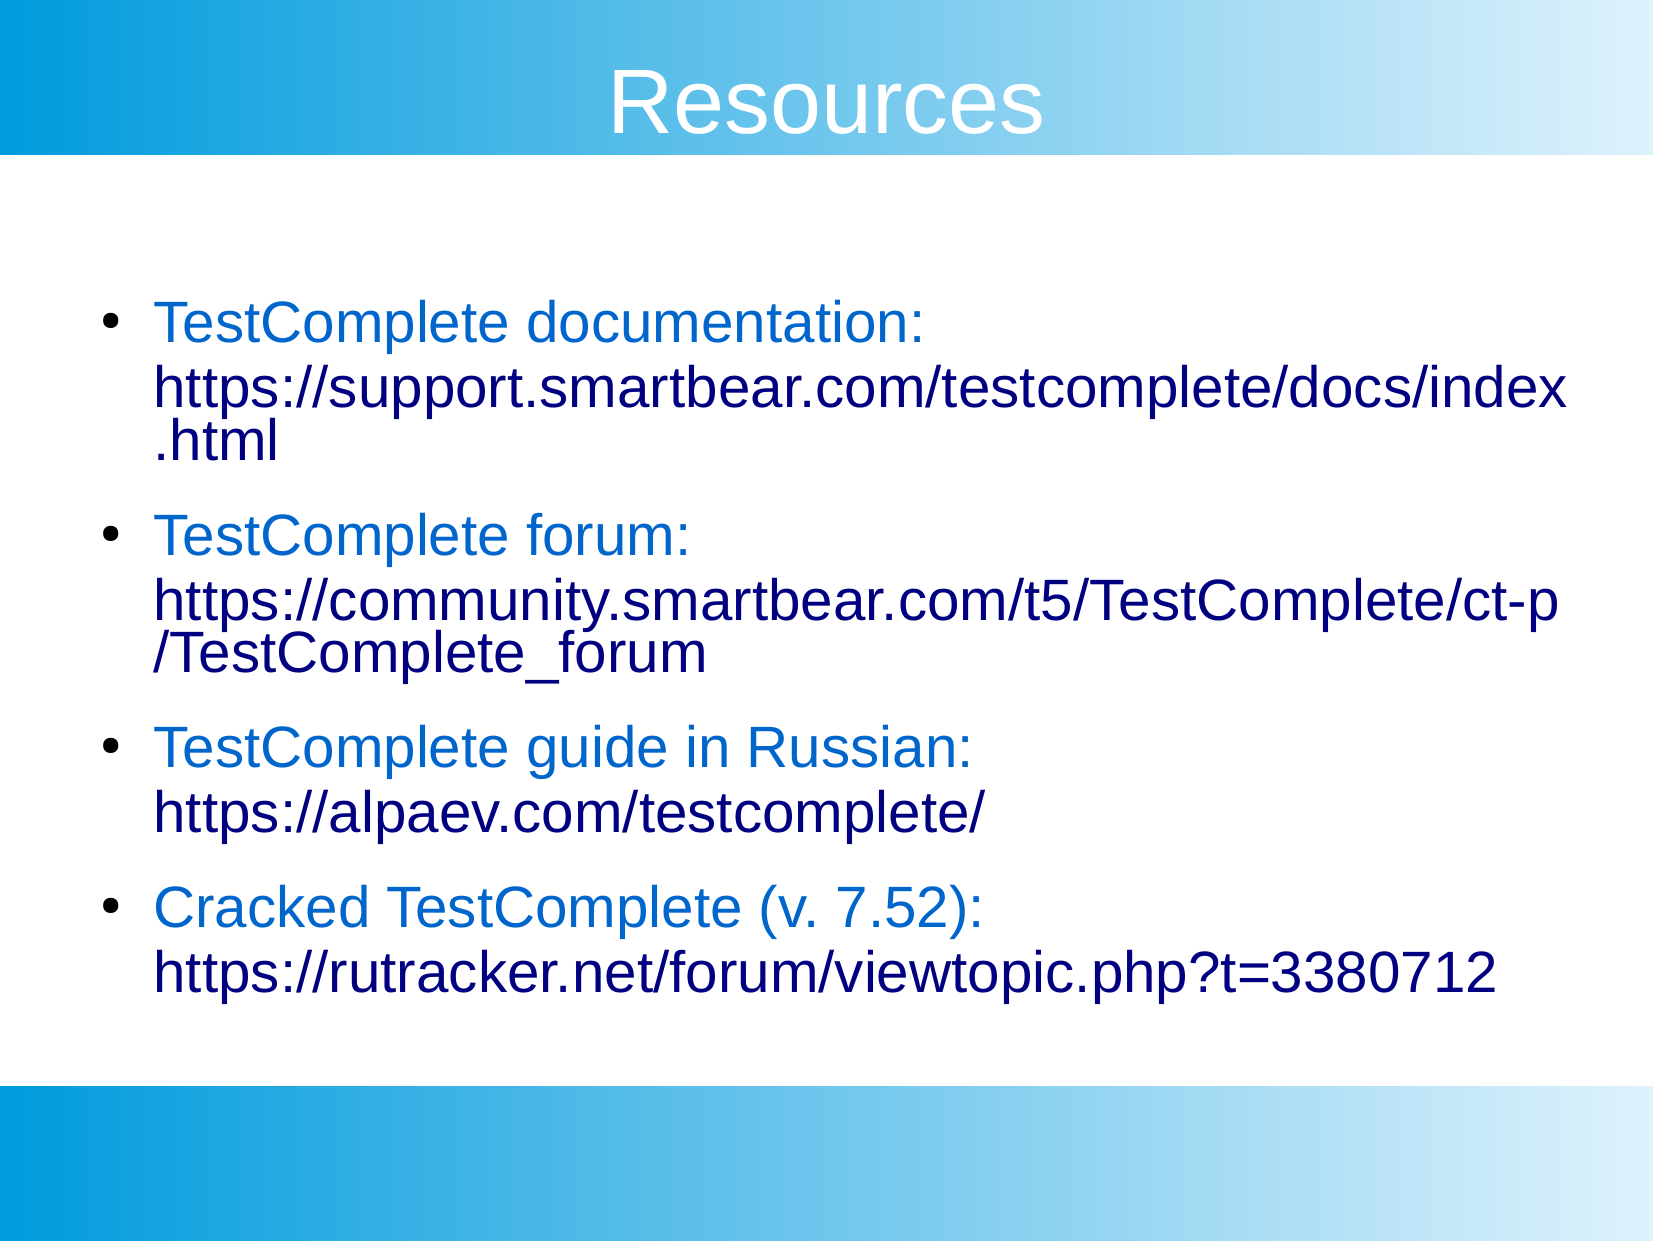

# Resources
TestComplete documentation: https://support.smartbear.com/testcomplete/docs/index.html
TestComplete forum: https://community.smartbear.com/t5/TestComplete/ct-p/TestComplete_forum
TestComplete guide in Russian:https://alpaev.com/testcomplete/
Cracked TestComplete (v. 7.52):https://rutracker.net/forum/viewtopic.php?t=3380712